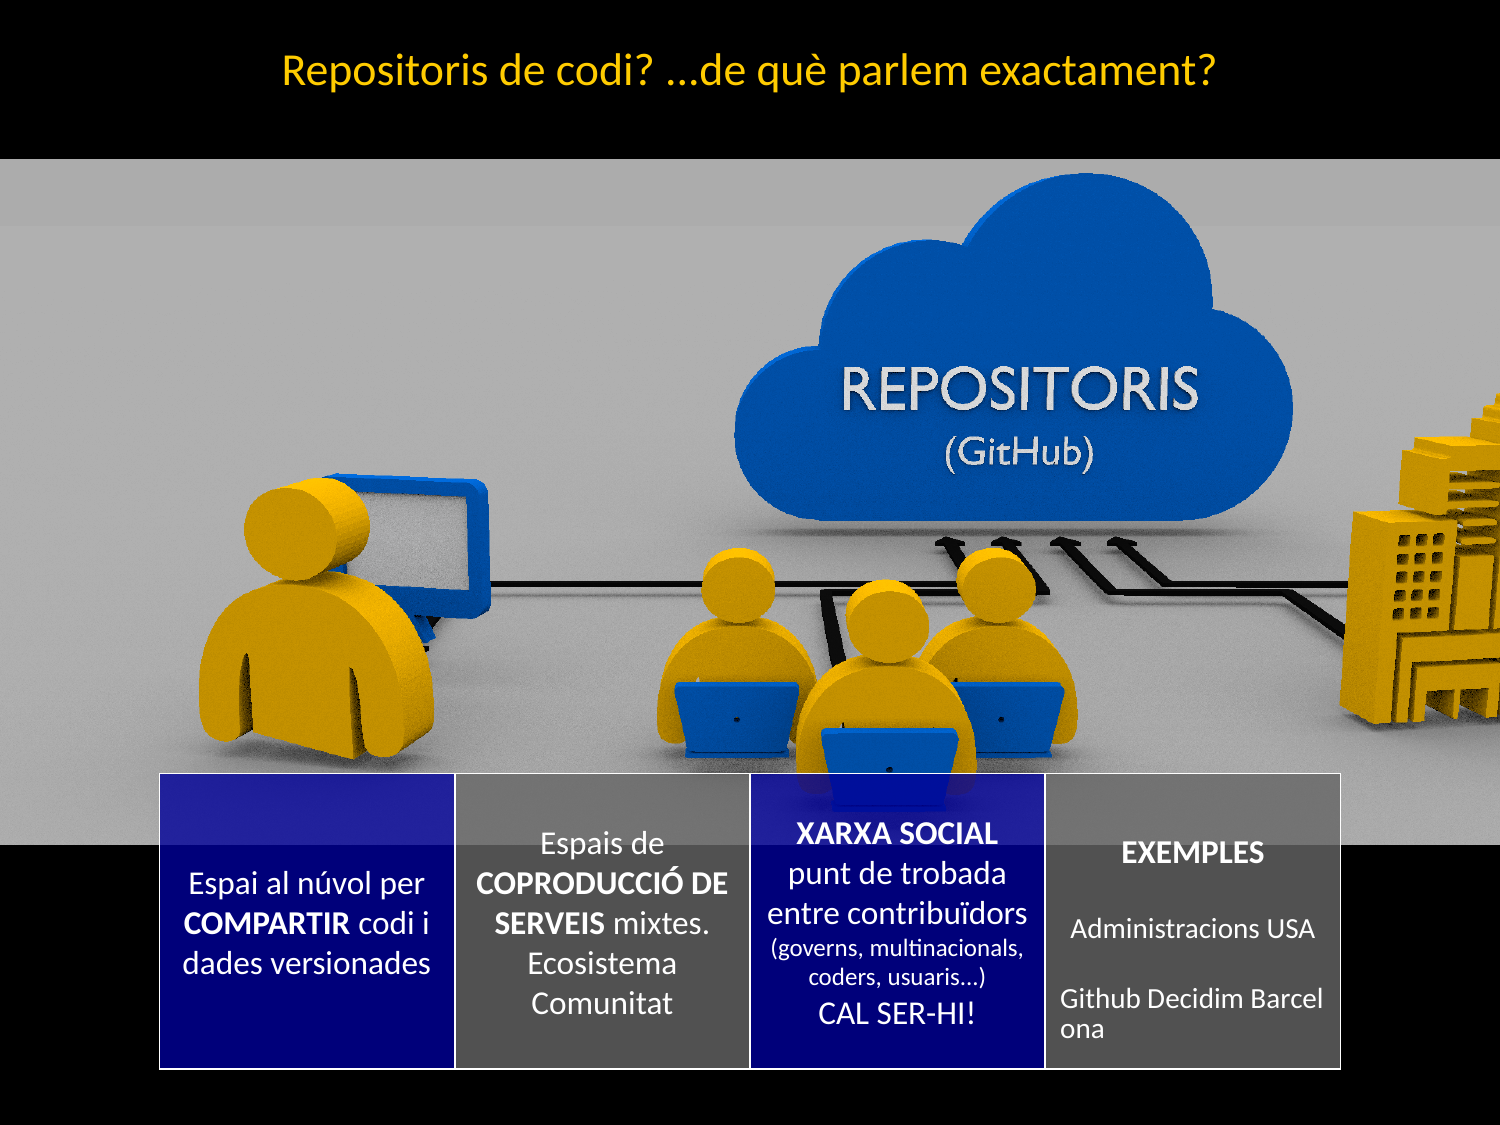

Repositoris de codi? ...de què parlem exactament?
Espais de COPRODUCCIÓ DE SERVEIS mixtes.
Ecosistema
Comunitat
XARXA SOCIAL punt de trobada entre contribuïdors
(governs, multinacionals, coders, usuaris...)
CAL SER-HI!
EXEMPLES
Administracions USA
Github Decidim Barcelona
Espai al núvol per COMPARTIR codi i dades versionades